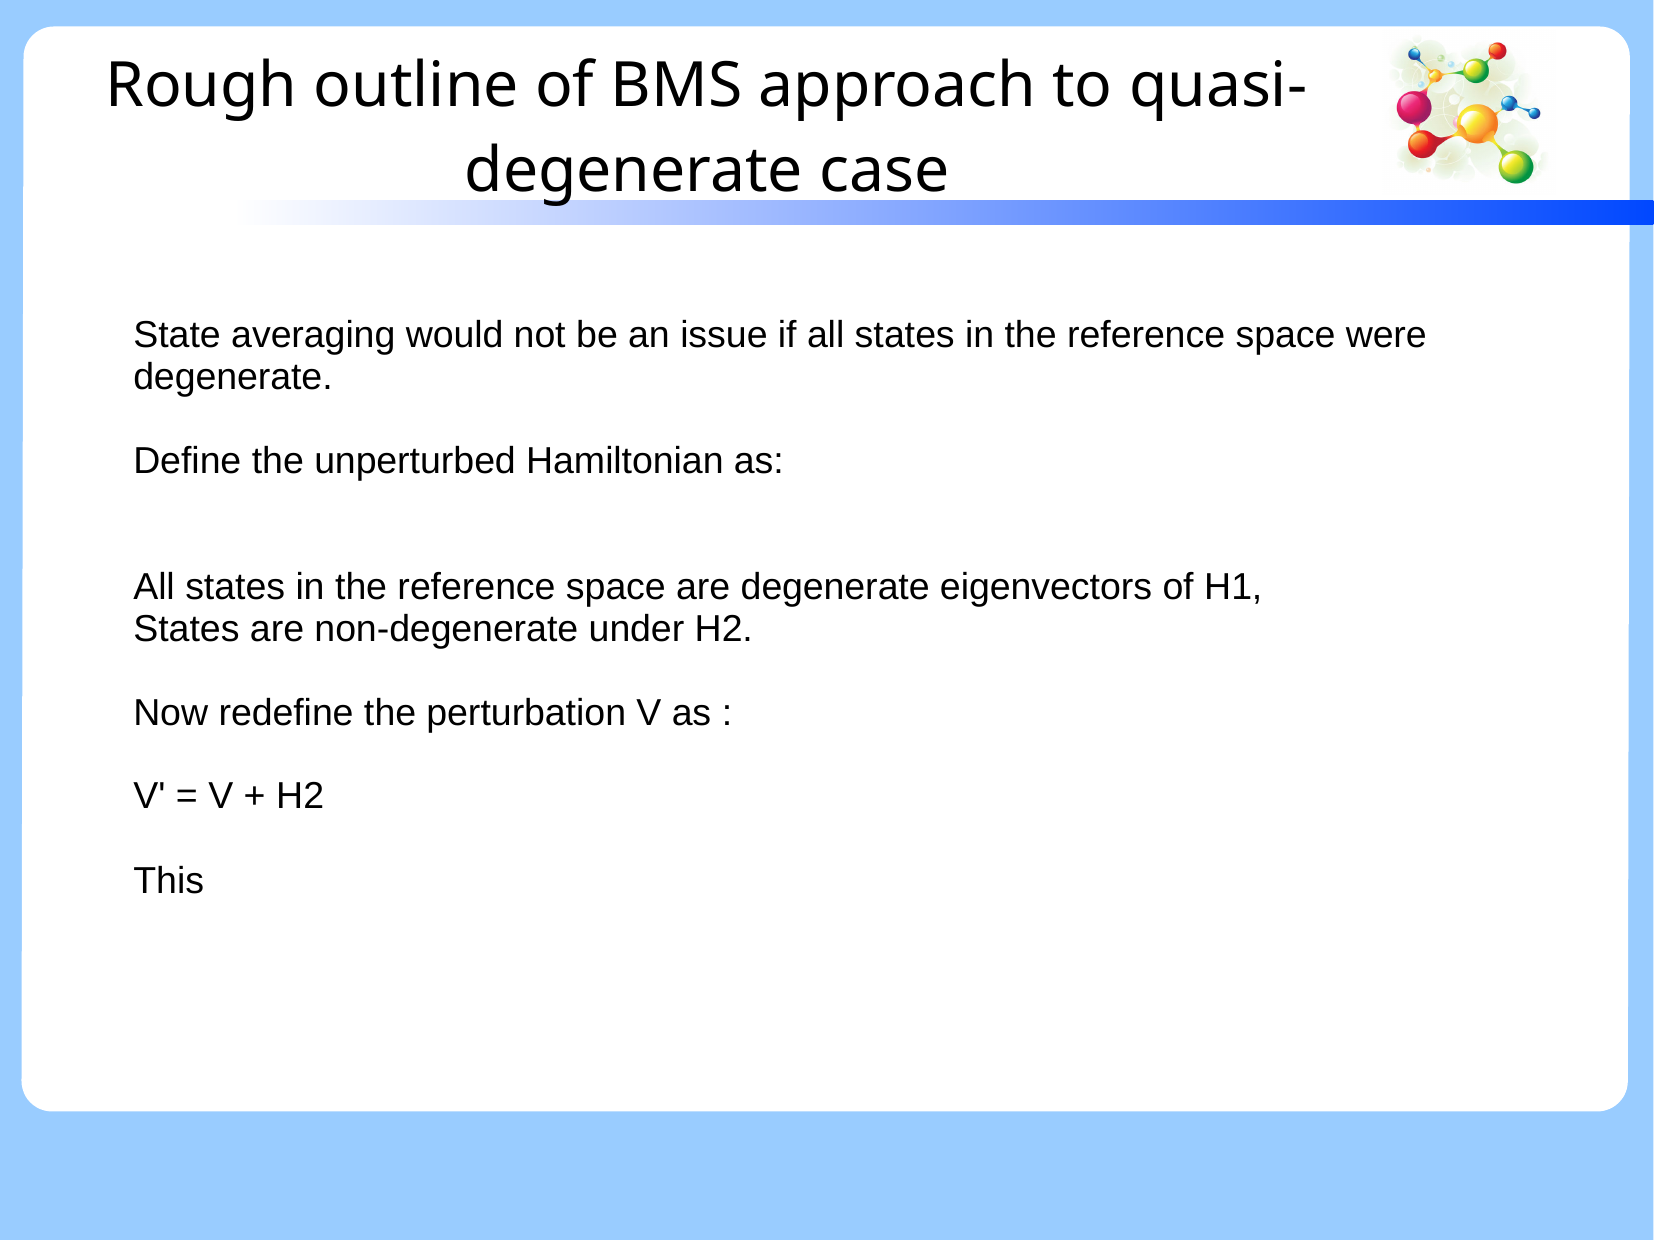

# Rough outline of BMS approach to quasi-degenerate case
State averaging would not be an issue if all states in the reference space were degenerate.
Define the unperturbed Hamiltonian as:
All states in the reference space are degenerate eigenvectors of H1,
States are non-degenerate under H2.
Now redefine the perturbation V as :
V' = V + H2
This